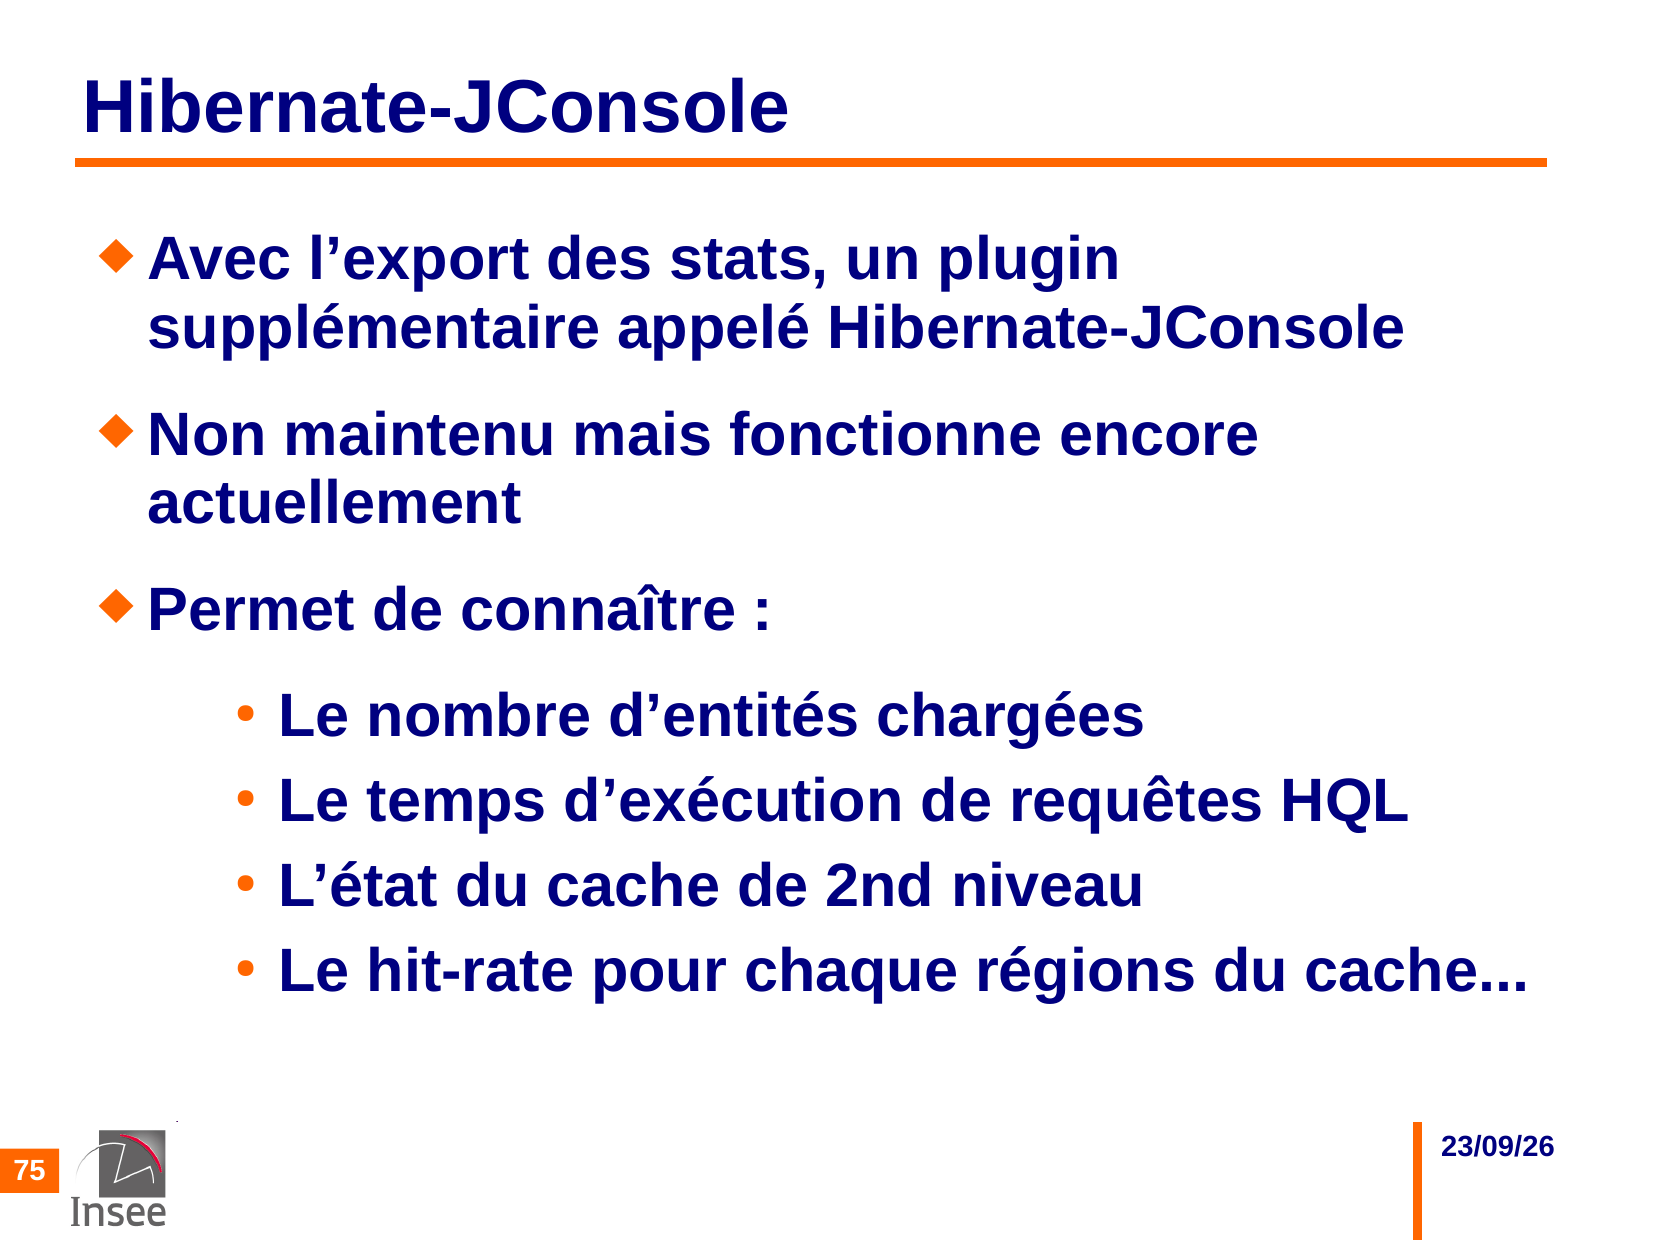

# Hibernate-JConsole
Avec l’export des stats, un plugin supplémentaire appelé Hibernate-JConsole
Non maintenu mais fonctionne encore actuellement
Permet de connaître :
Le nombre d’entités chargées
Le temps d’exécution de requêtes HQL
L’état du cache de 2nd niveau
Le hit-rate pour chaque régions du cache...
75